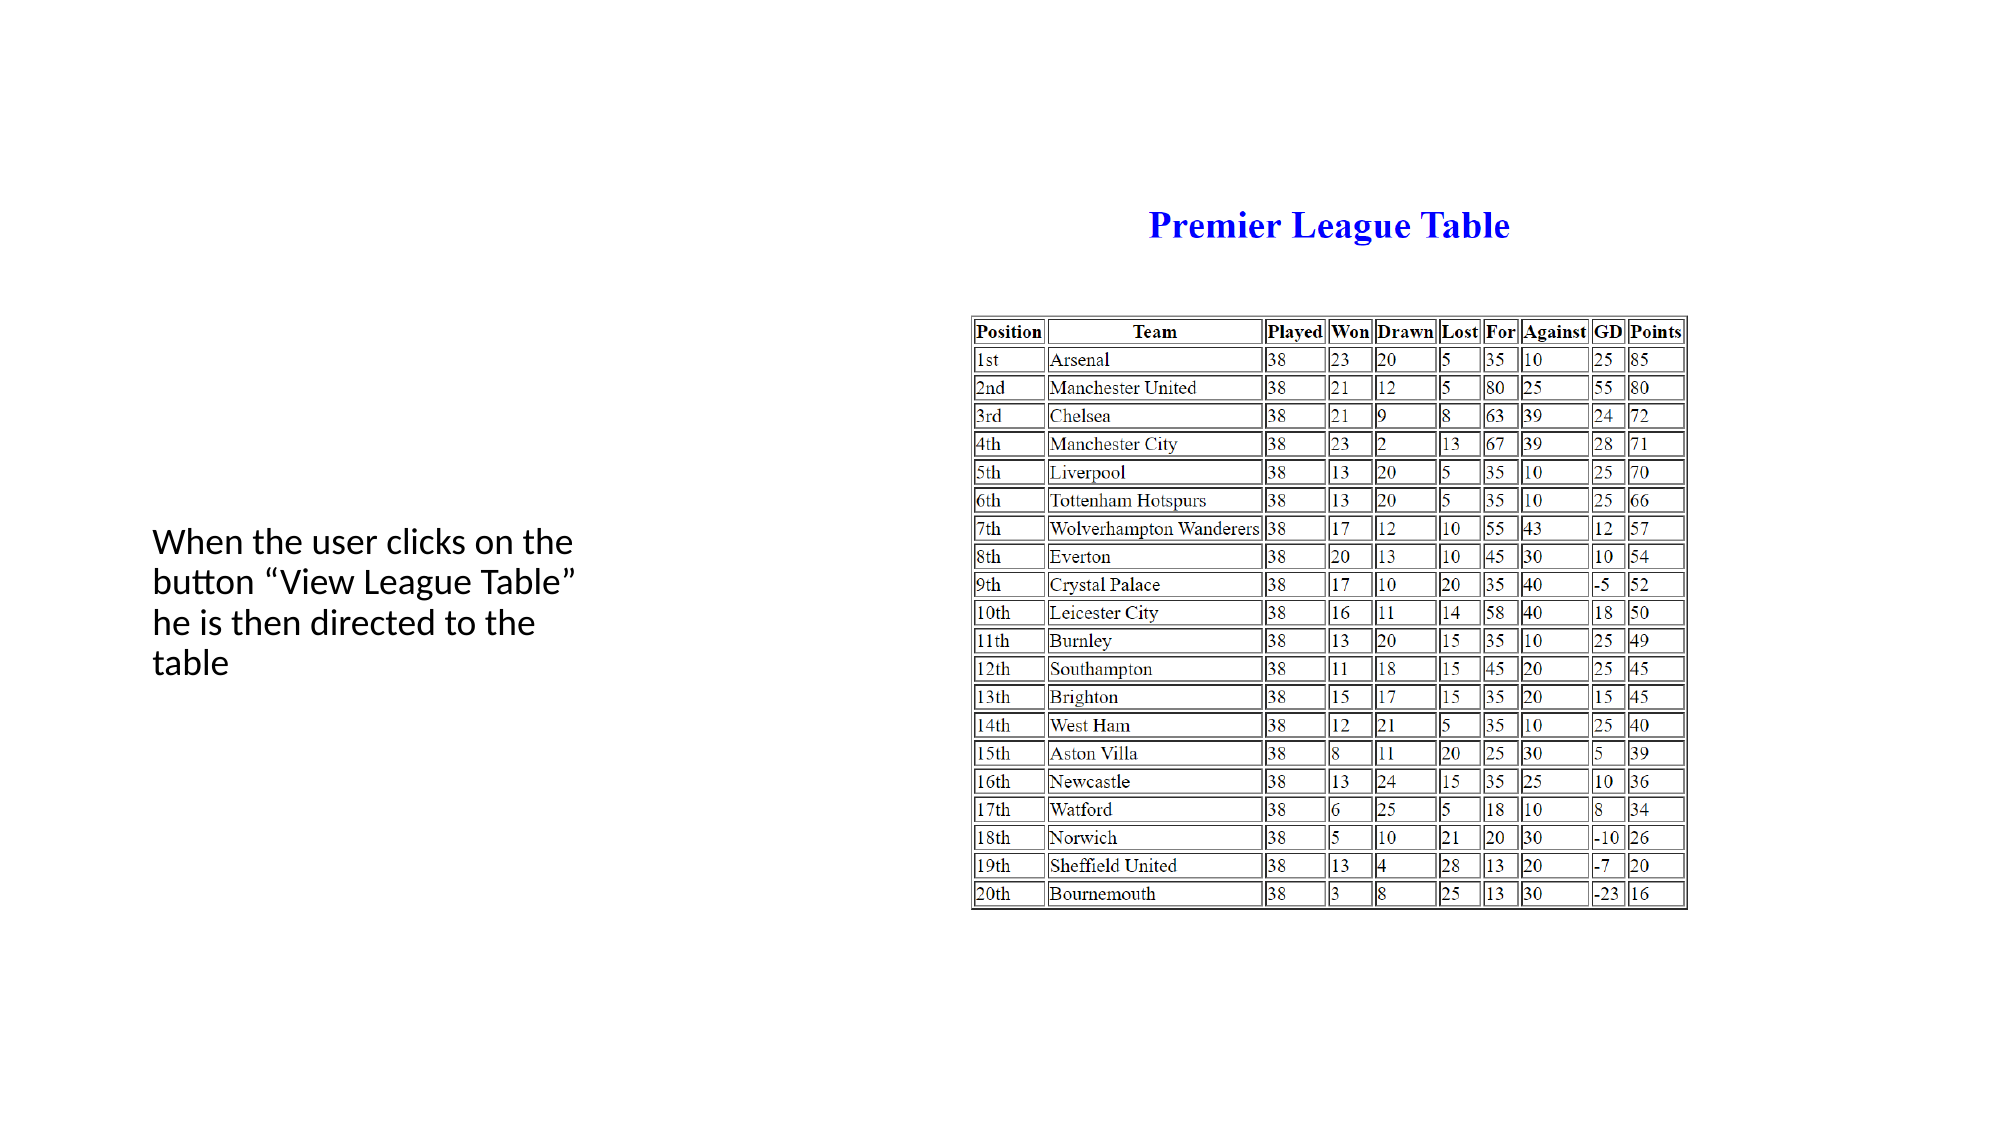

# When the user clicks on the button “View League Table” he is then directed to the table